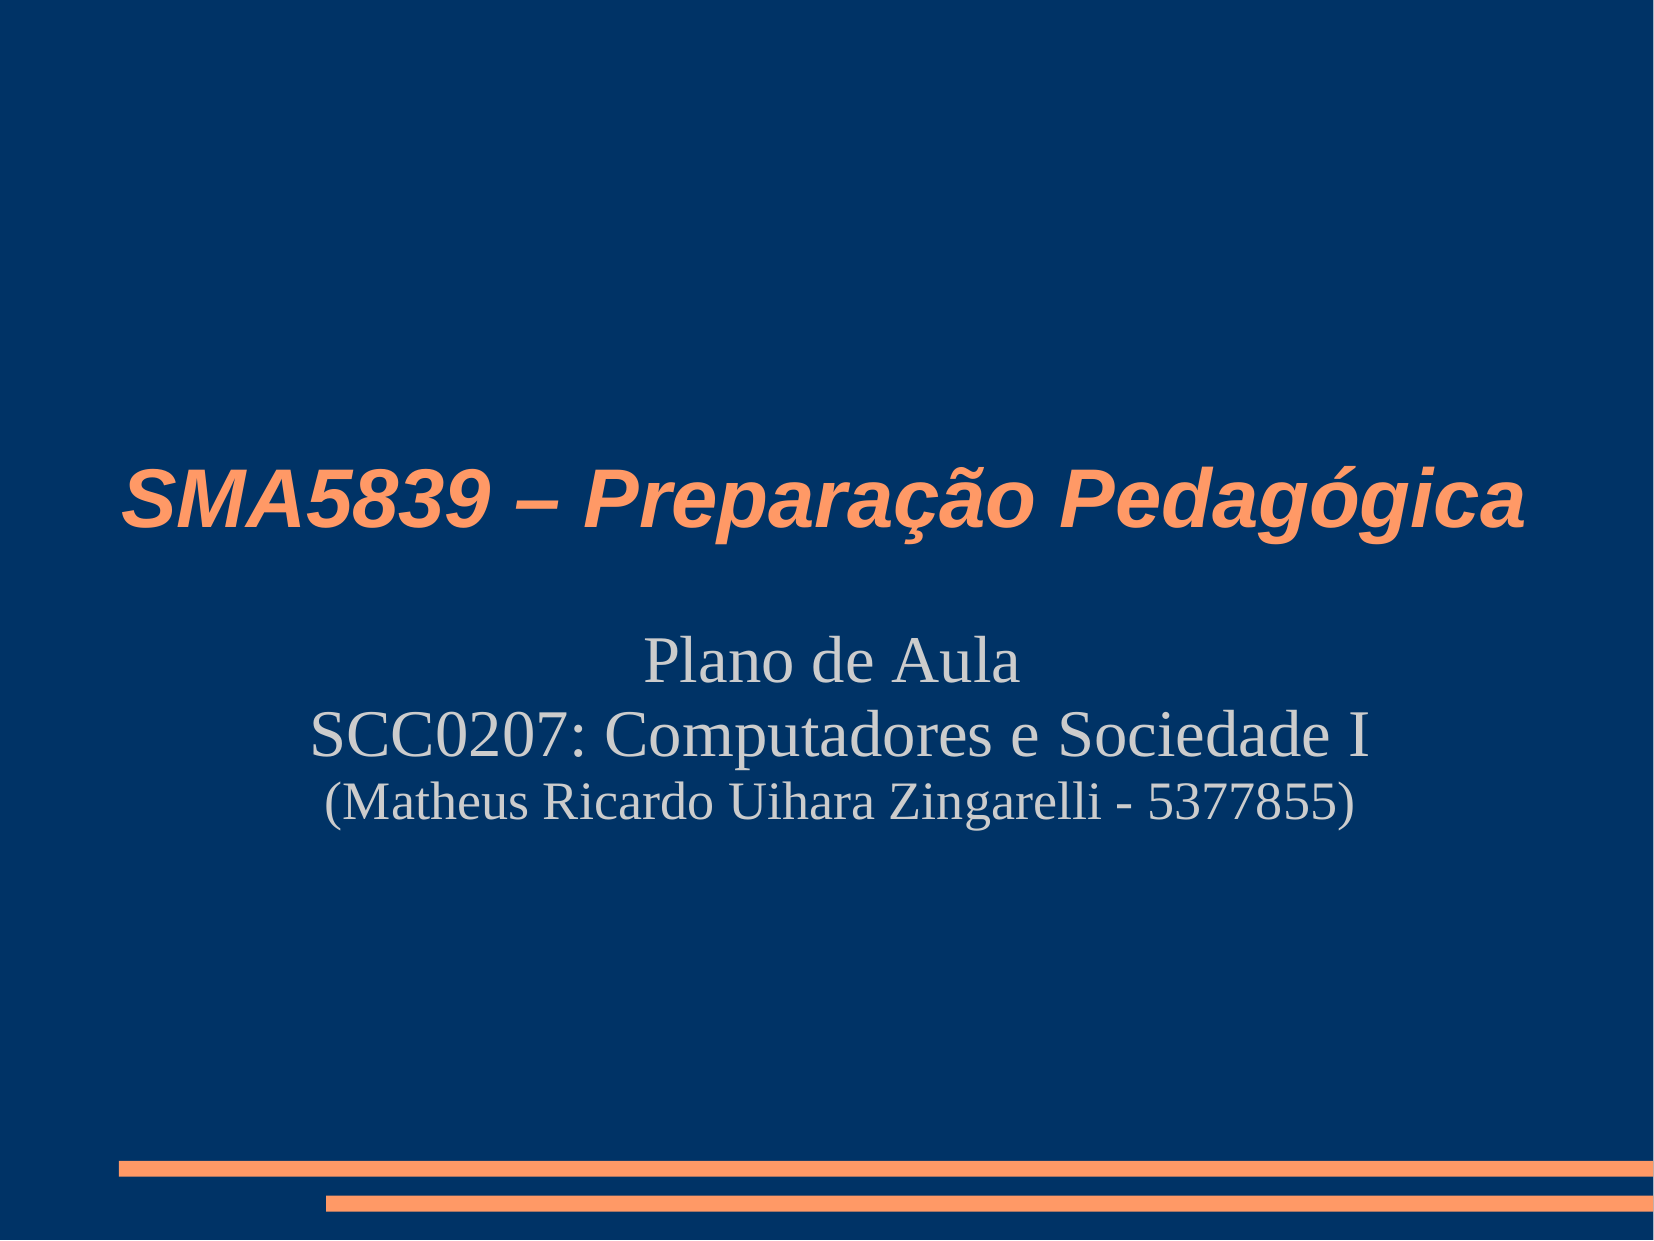

Plano de Aula
SCC0207: Computadores e Sociedade I
(Matheus Ricardo Uihara Zingarelli - 5377855)
# SMA5839 – Preparação Pedagógica